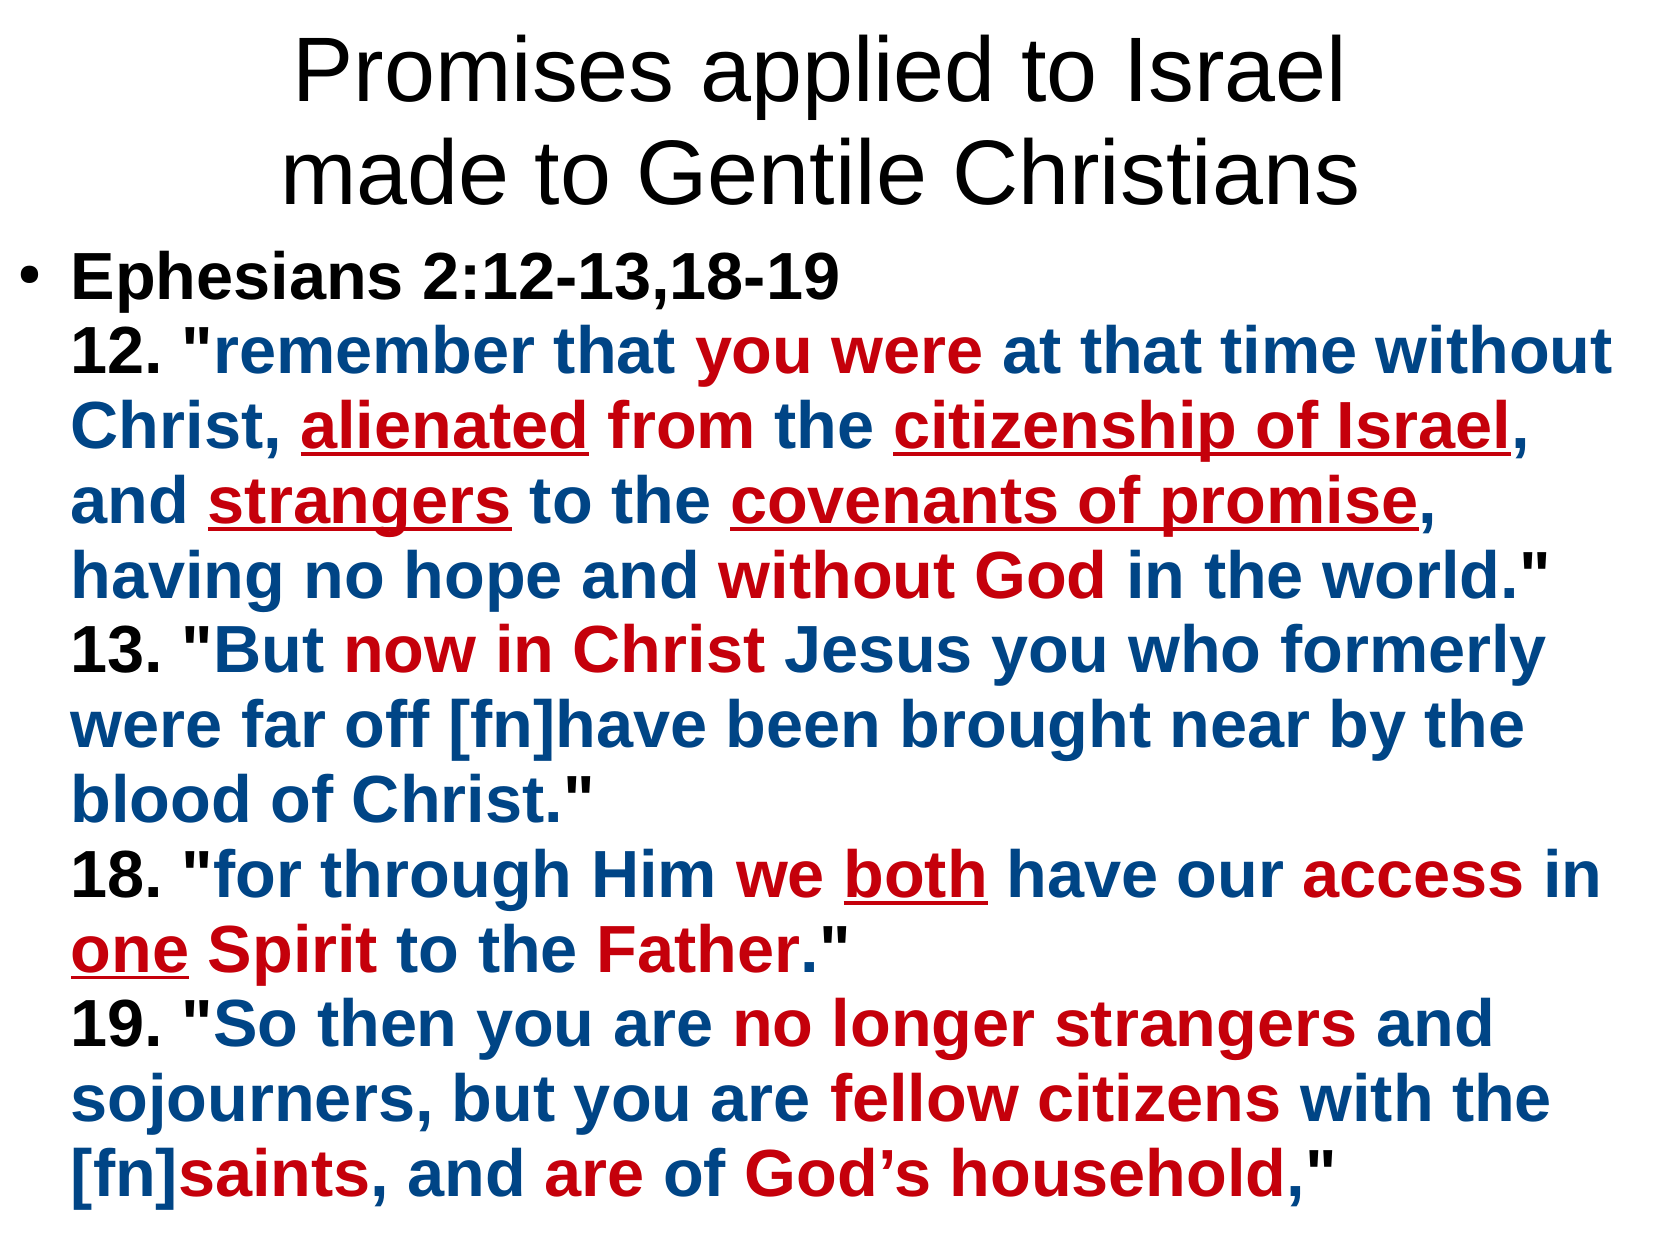

# Promises applied to Israel made to Gentile Christians
Ephesians 2:12-13,18-19
12. "remember that you were at that time without Christ, alienated from the citizenship of Israel, and strangers to the covenants of promise, having no hope and without God in the world."
13. "But now in Christ Jesus you who formerly were far off [fn]have been brought near by the blood of Christ."
18. "for through Him we both have our access in one Spirit to the Father."
19. "So then you are no longer strangers and sojourners, but you are fellow citizens with the [fn]saints, and are of God’s household,"